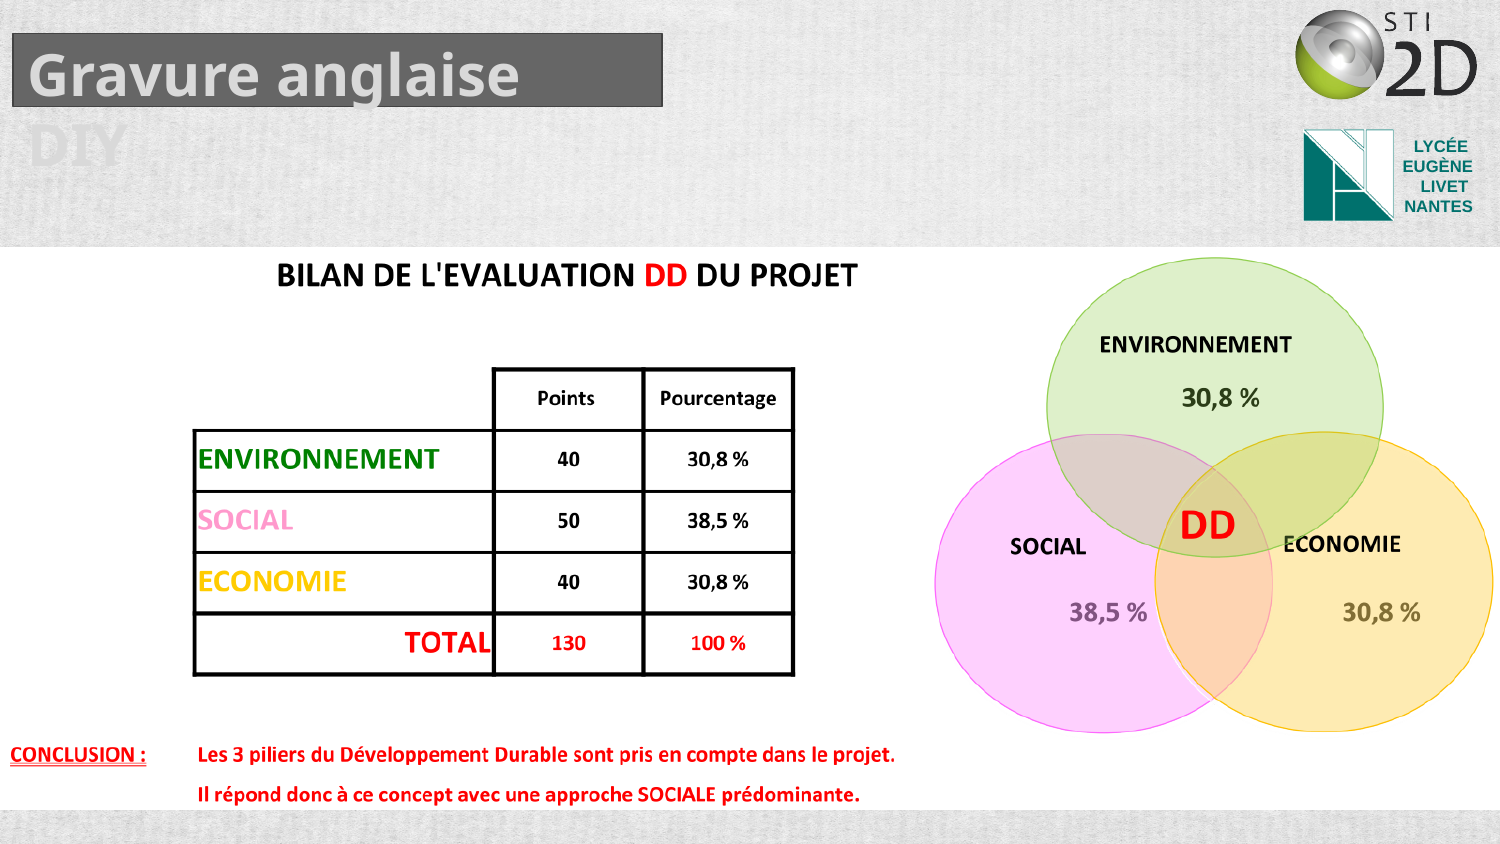

# Gravure anglaise DIY
LYCÉE
EUGÈNE
LIVET
NANTES